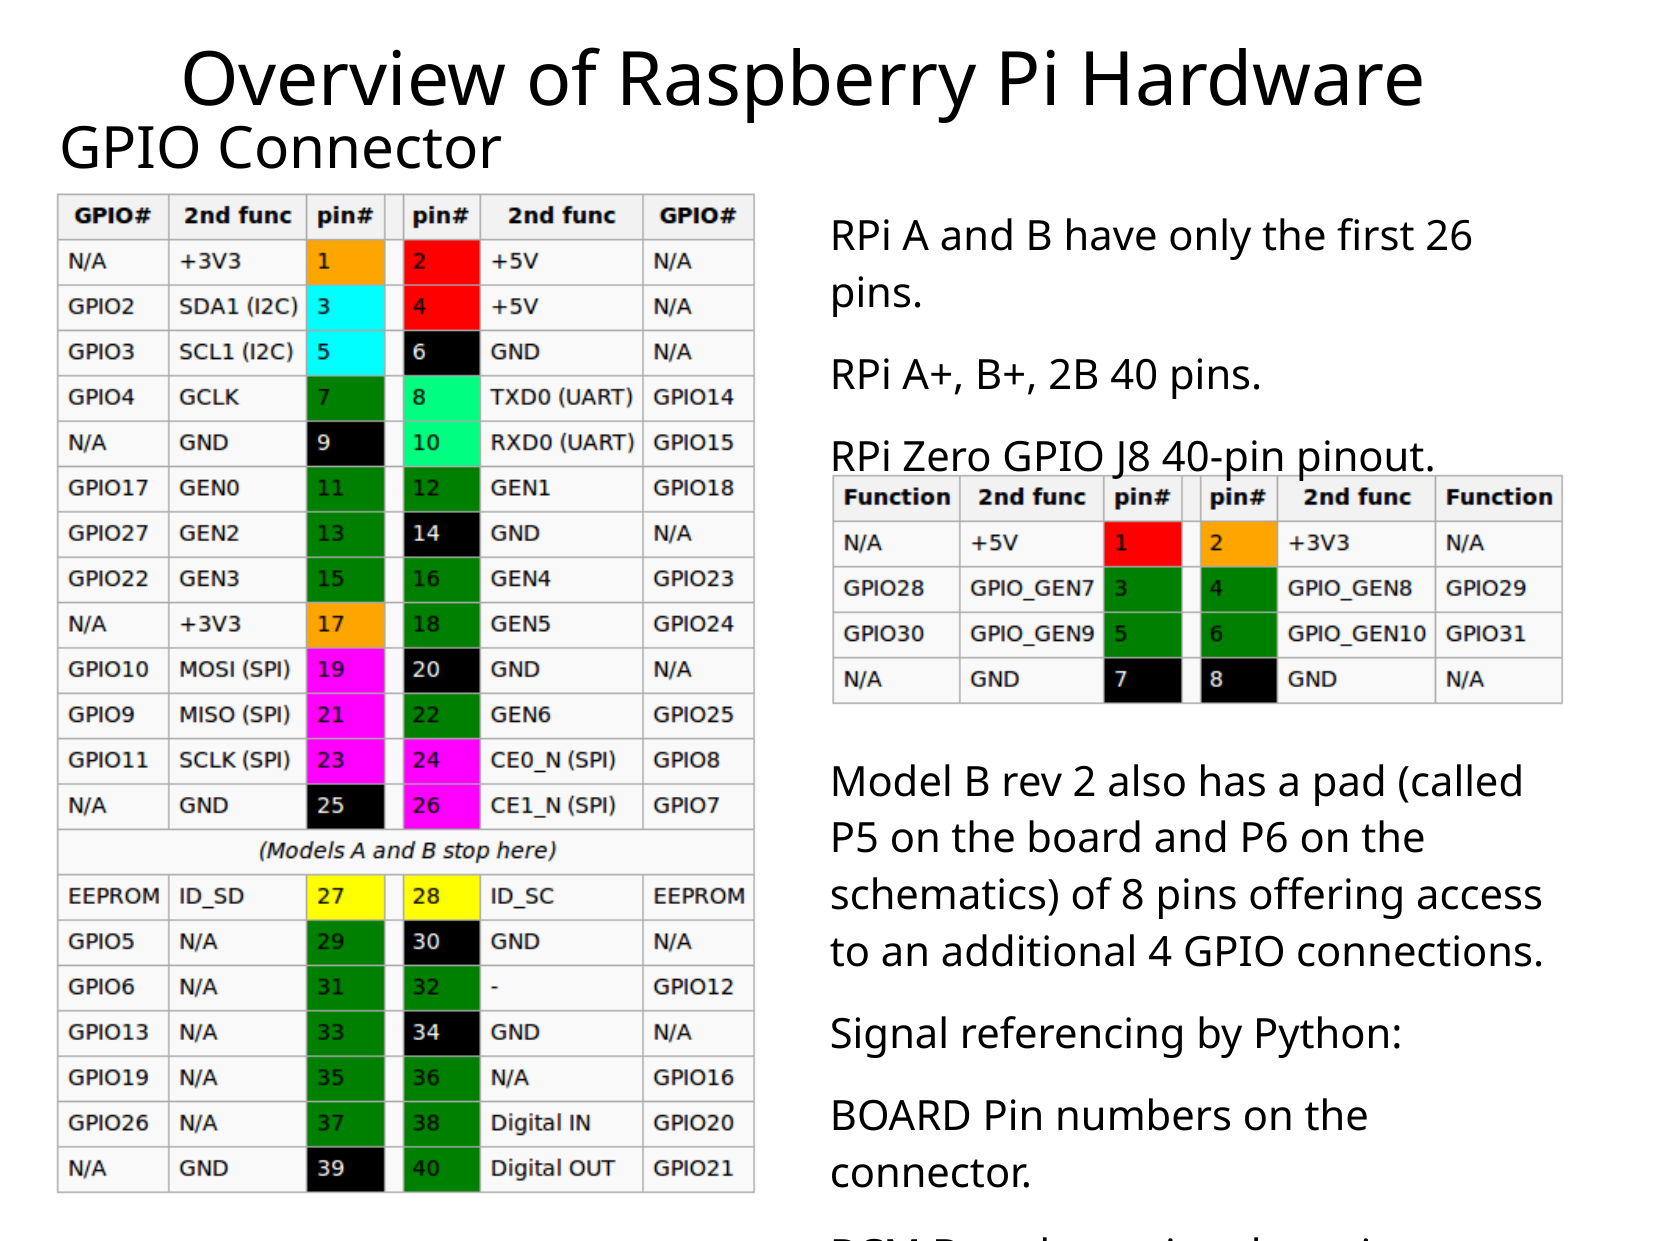

# Overview of Raspberry Pi Hardware
GPIO Connector
RPi A and B have only the first 26 pins.
RPi A+, B+, 2B 40 pins.
RPi Zero GPIO J8 40-pin pinout.
Model B rev 2 also has a pad (called P5 on the board and P6 on the schematics) of 8 pins offering access to an additional 4 GPIO connections.
Signal referencing by Python:
BOARD Pin numbers on the connector.
BCM Broadcom signal naming.